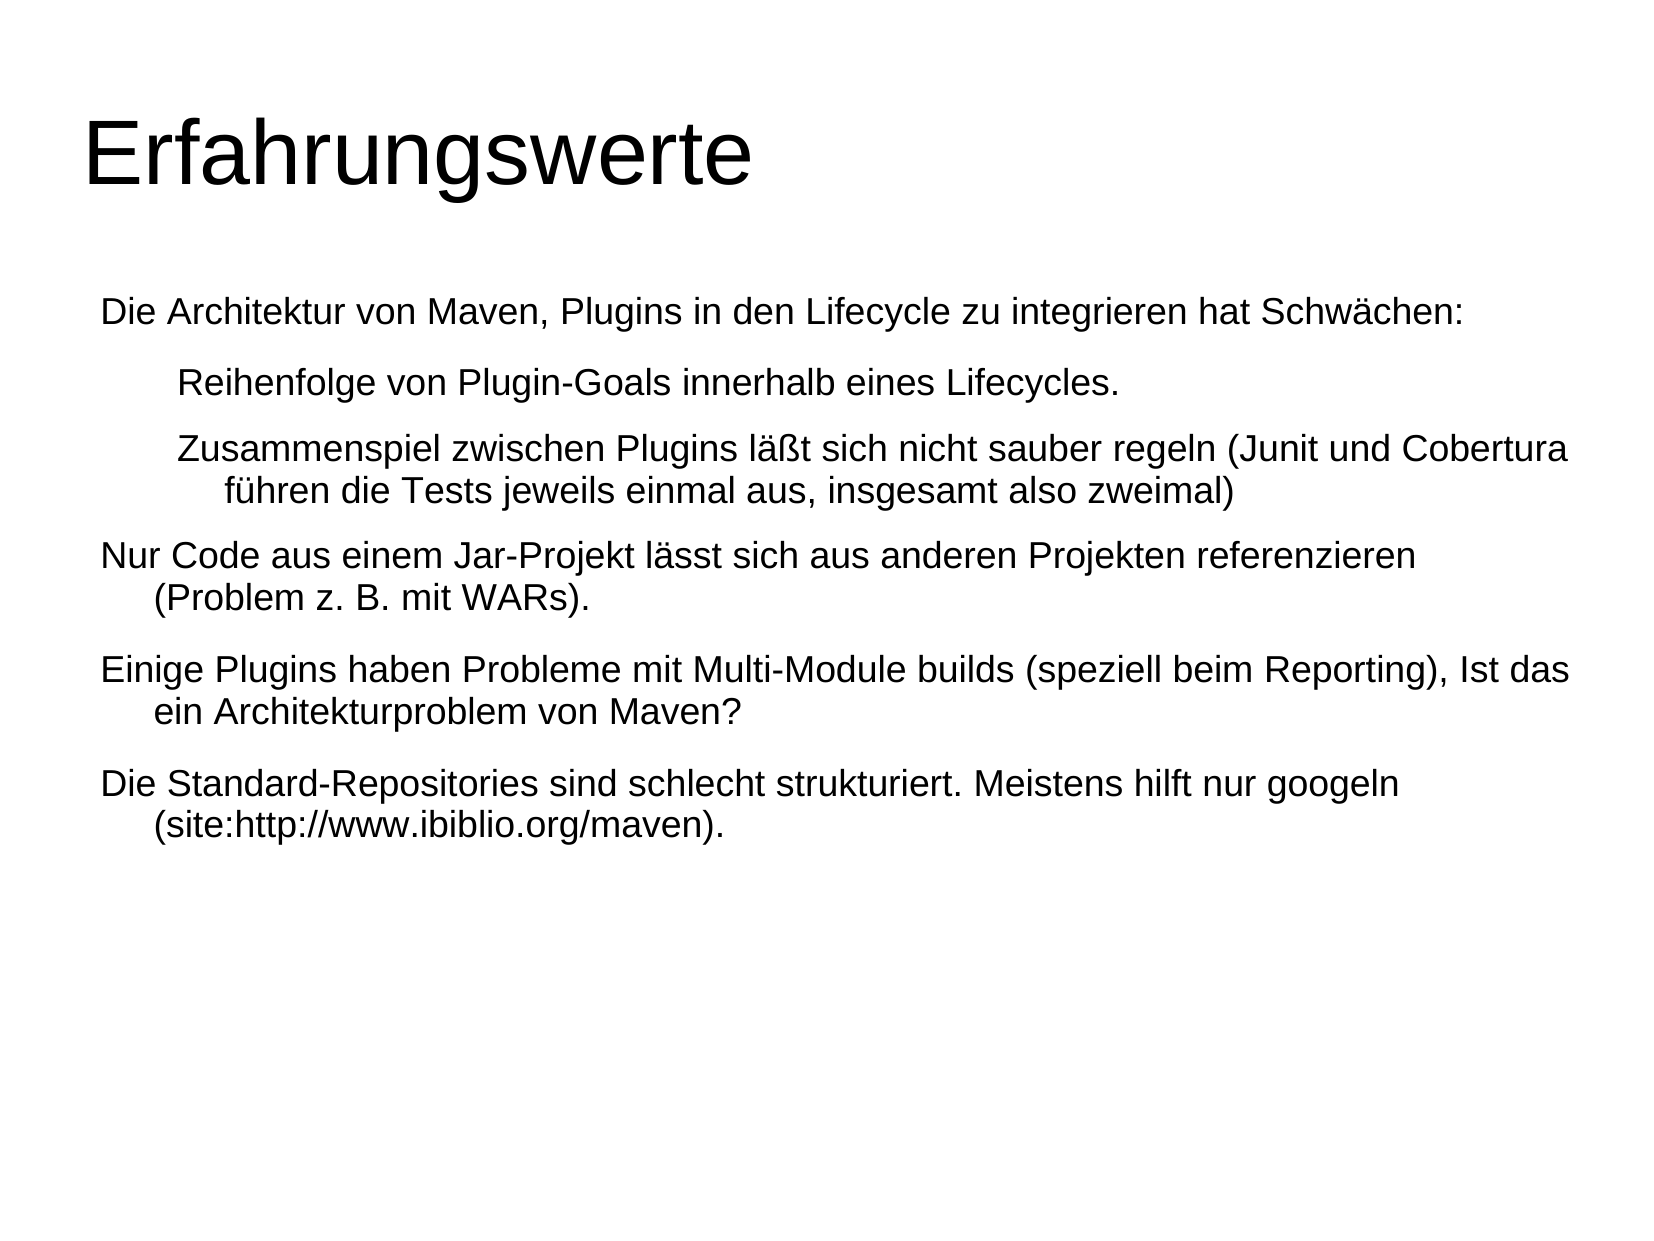

# Erfahrungswerte
Die Architektur von Maven, Plugins in den Lifecycle zu integrieren hat Schwächen:
Reihenfolge von Plugin-Goals innerhalb eines Lifecycles.
Zusammenspiel zwischen Plugins läßt sich nicht sauber regeln (Junit und Cobertura führen die Tests jeweils einmal aus, insgesamt also zweimal)
Nur Code aus einem Jar-Projekt lässt sich aus anderen Projekten referenzieren (Problem z. B. mit WARs).
Einige Plugins haben Probleme mit Multi-Module builds (speziell beim Reporting), Ist das ein Architekturproblem von Maven?
Die Standard-Repositories sind schlecht strukturiert. Meistens hilft nur googeln (site:http://www.ibiblio.org/maven).